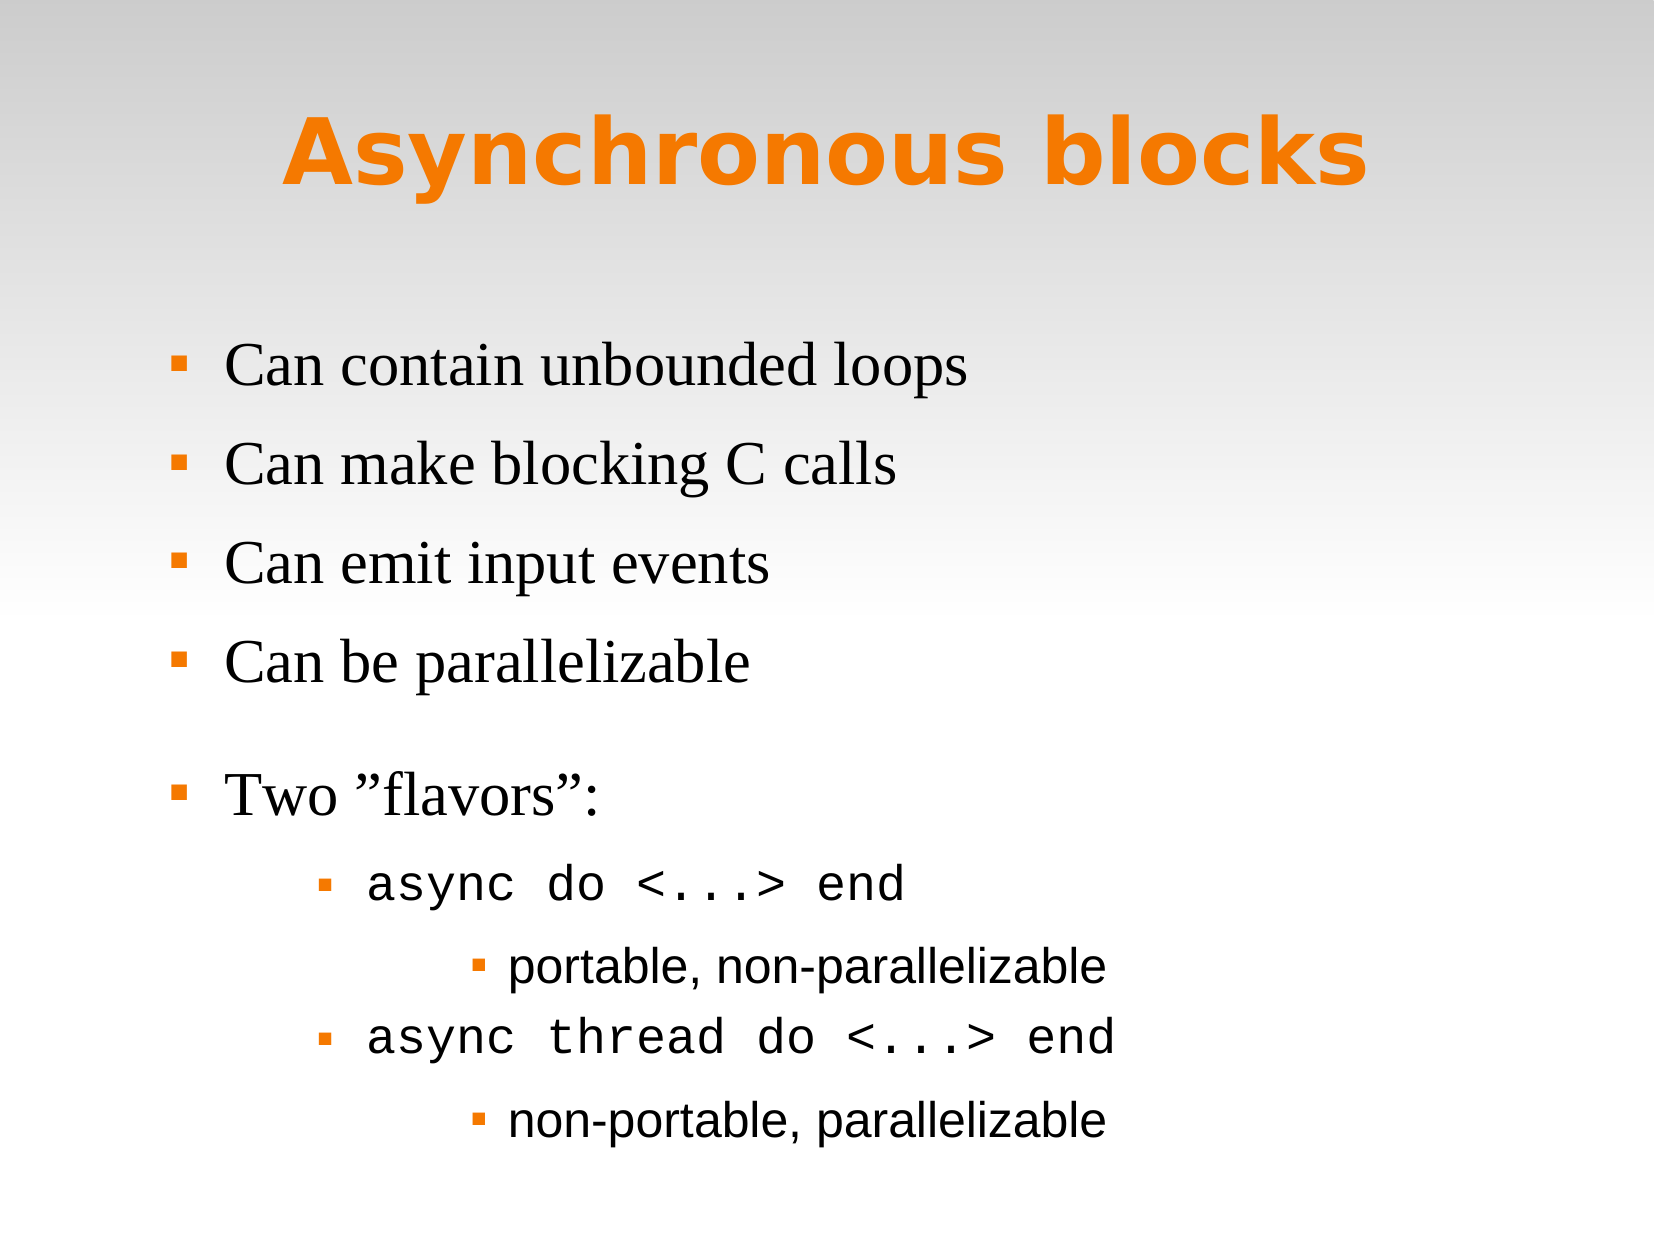

# Asynchronous blocks
Can contain unbounded loops
Can make blocking C calls
Can emit input events
Can be parallelizable
Two ”flavors”:
async do <...> end
portable, non-parallelizable
async thread do <...> end
non-portable, parallelizable